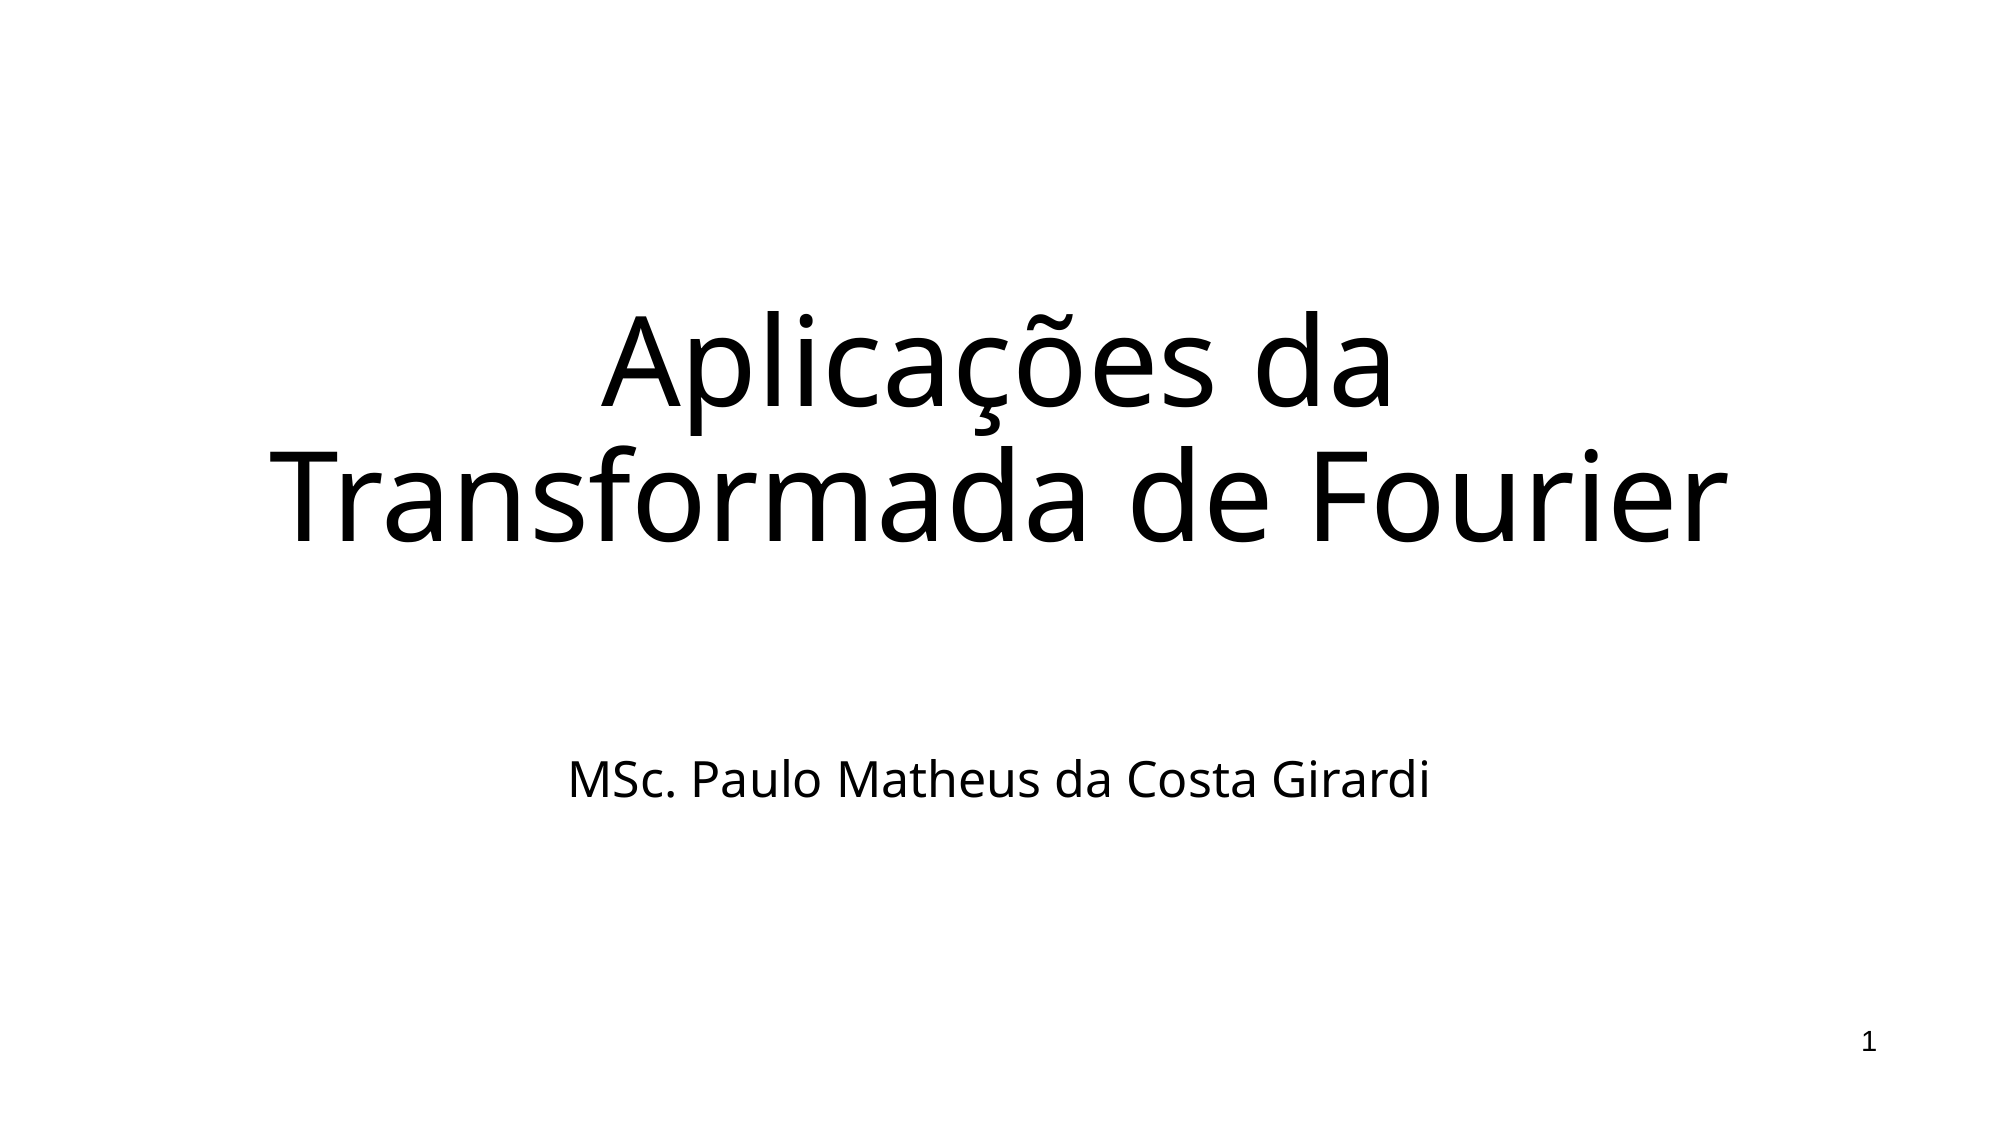

# Aplicações da Transformada de Fourier
MSc. Paulo Matheus da Costa Girardi
1